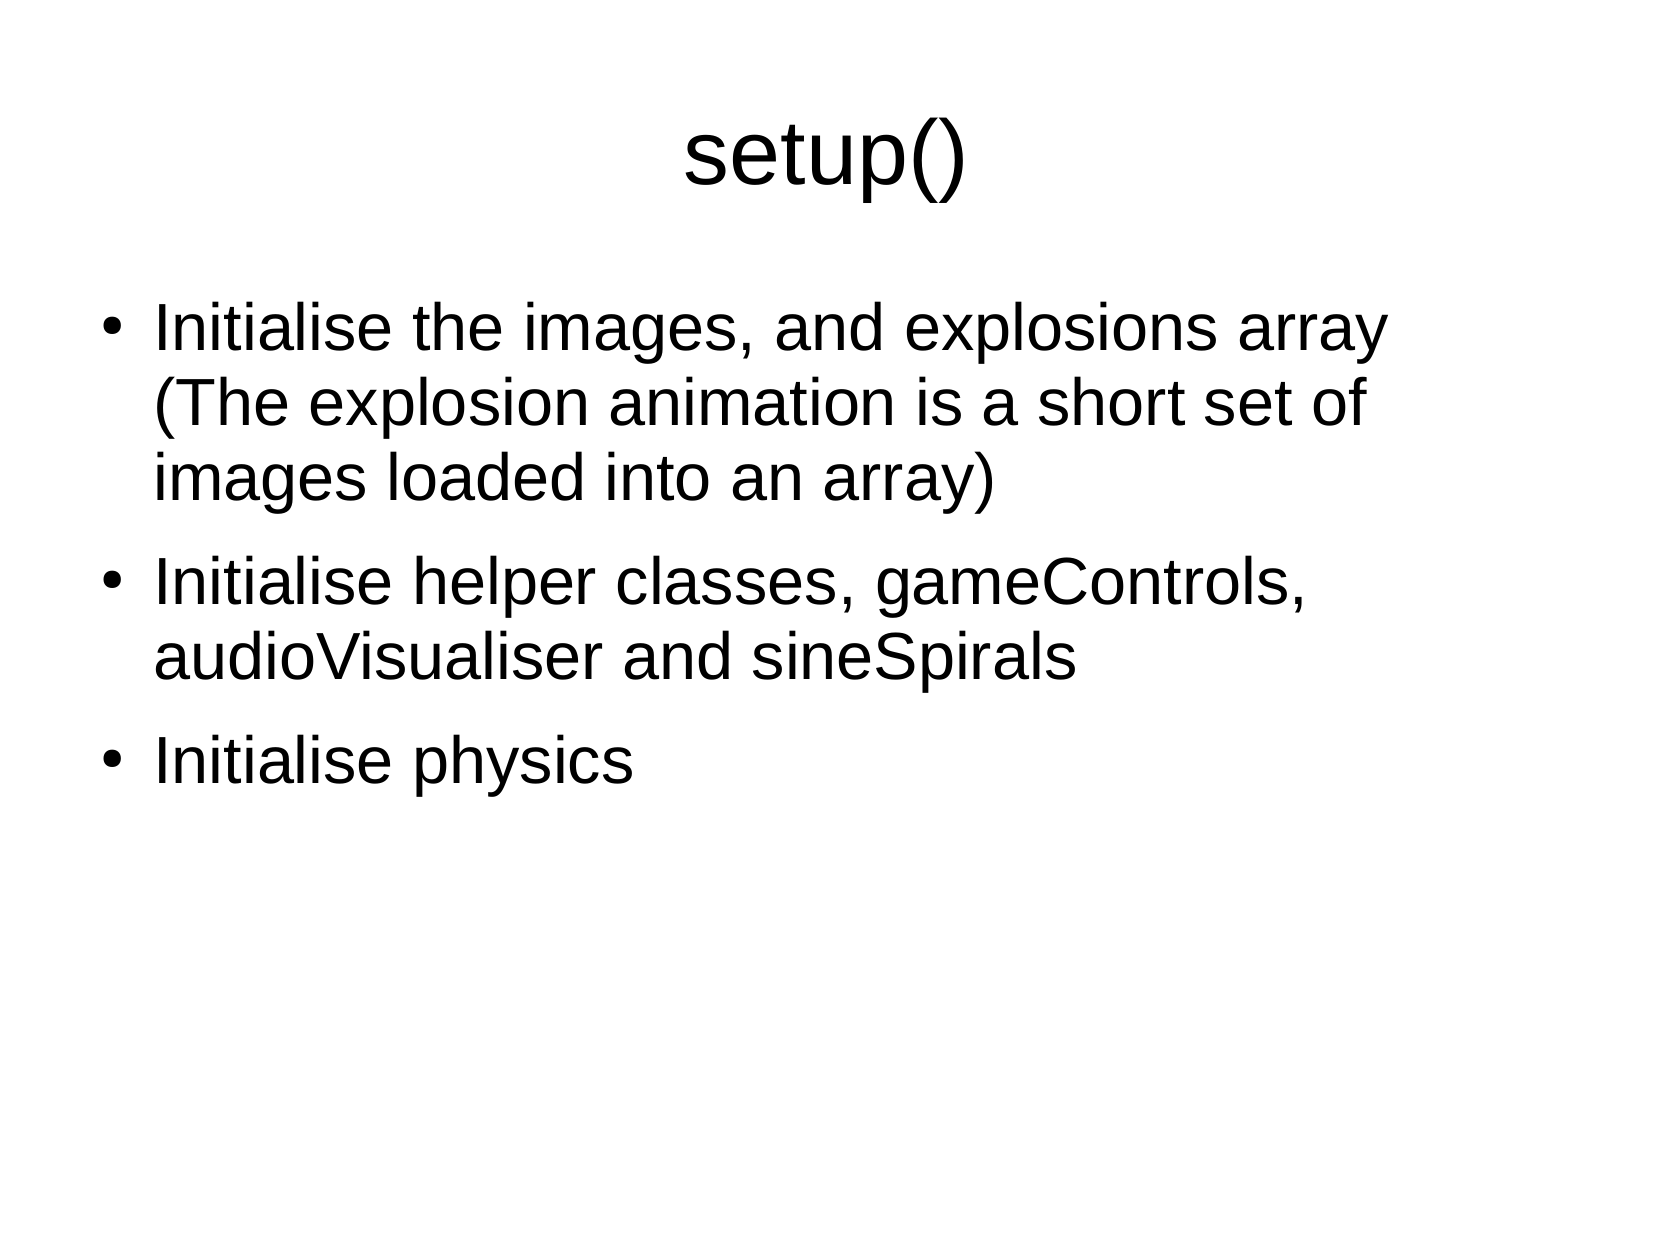

# setup()
Initialise the images, and explosions array (The explosion animation is a short set of images loaded into an array)
Initialise helper classes, gameControls, audioVisualiser and sineSpirals
Initialise physics